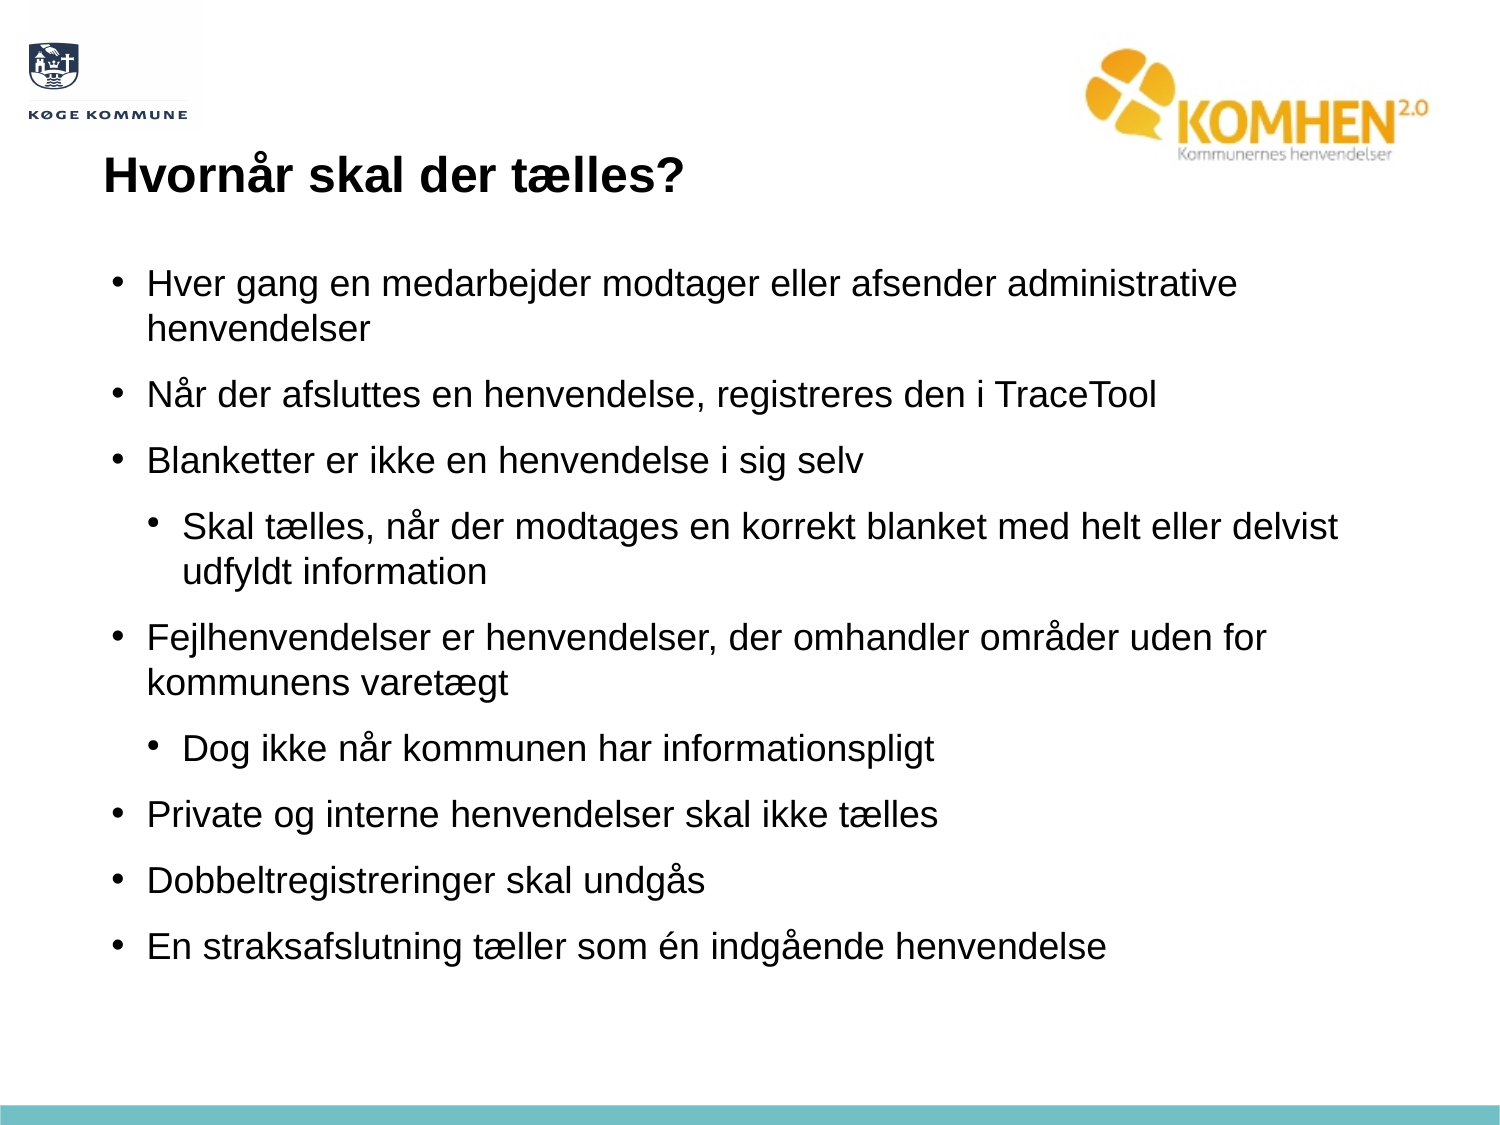

Hvornår skal der tælles?
Hver gang en medarbejder modtager eller afsender administrative henvendelser
Når der afsluttes en henvendelse, registreres den i TraceTool
Blanketter er ikke en henvendelse i sig selv
Skal tælles, når der modtages en korrekt blanket med helt eller delvist udfyldt information
Fejlhenvendelser er henvendelser, der omhandler områder uden for kommunens varetægt
Dog ikke når kommunen har informationspligt
Private og interne henvendelser skal ikke tælles
Dobbeltregistreringer skal undgås
En straksafslutning tæller som én indgående henvendelse